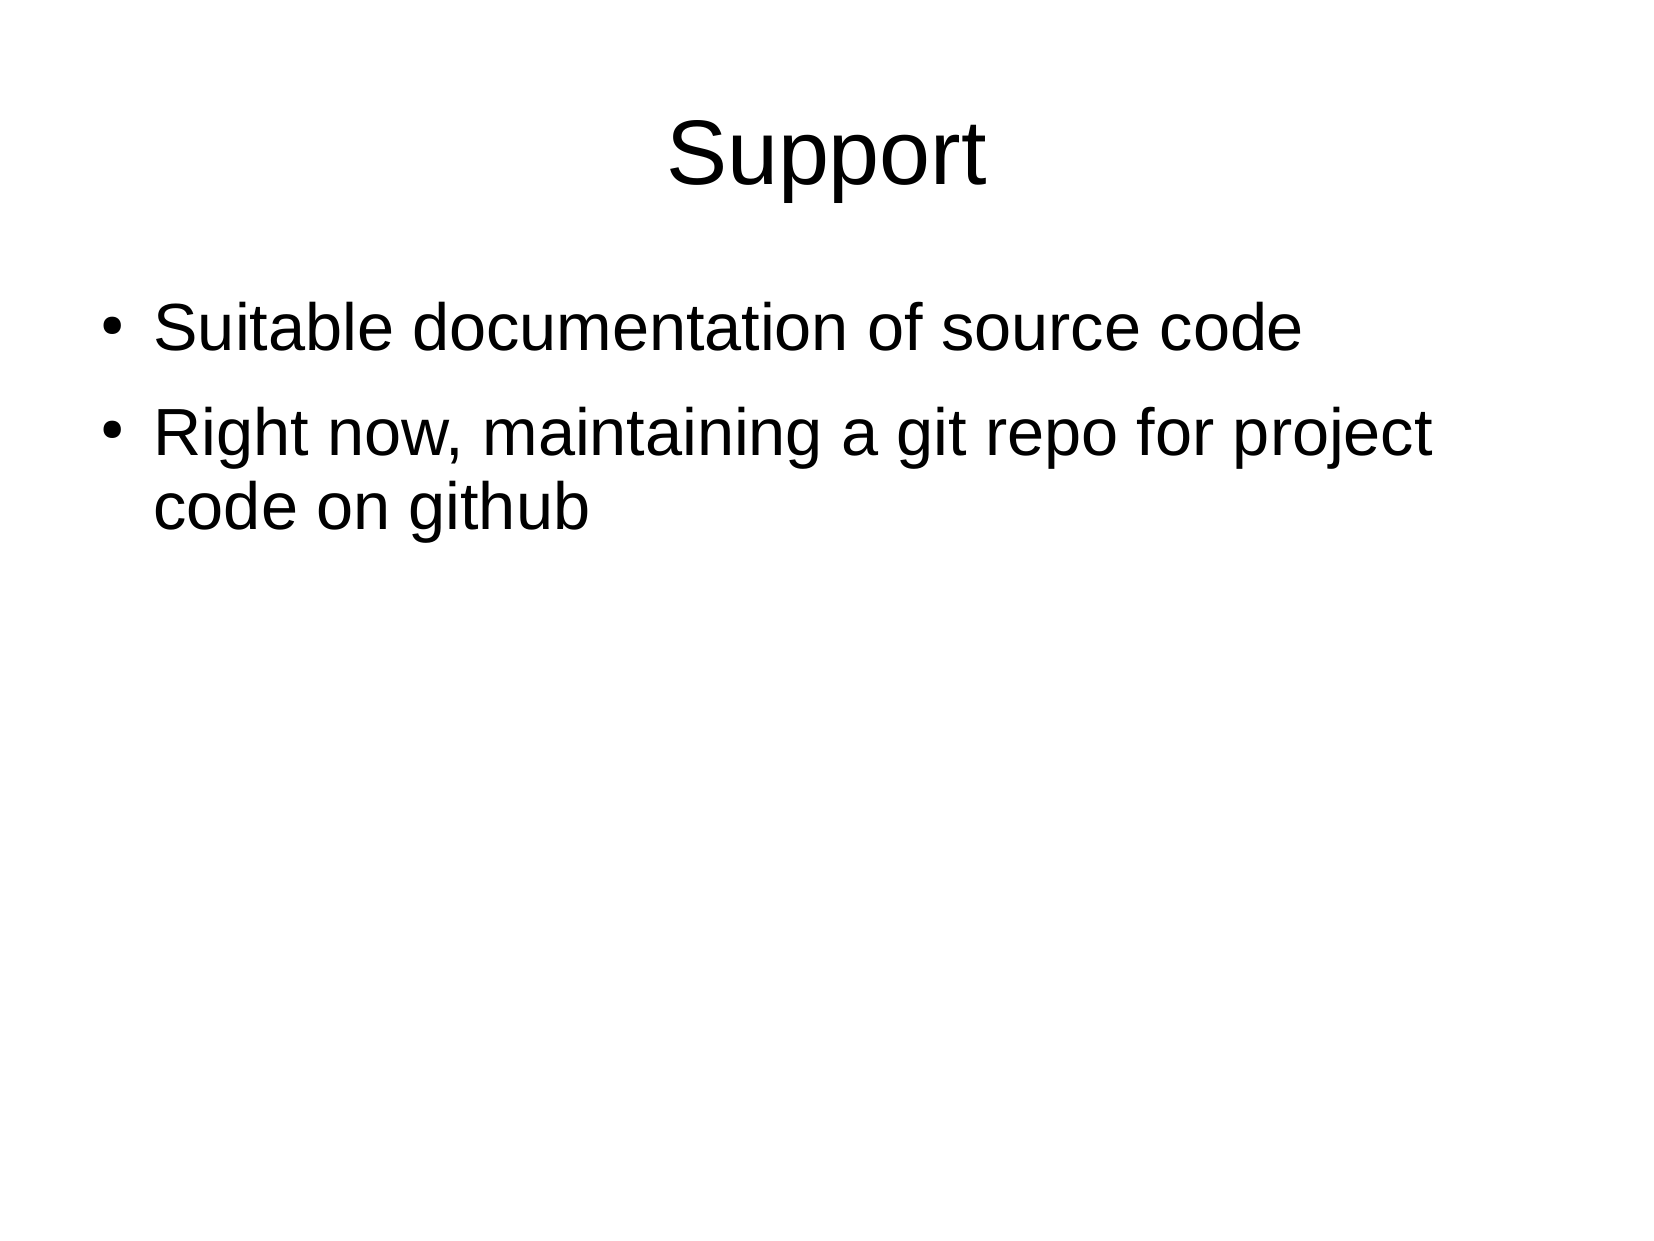

# Support
Suitable documentation of source code
Right now, maintaining a git repo for project code on github